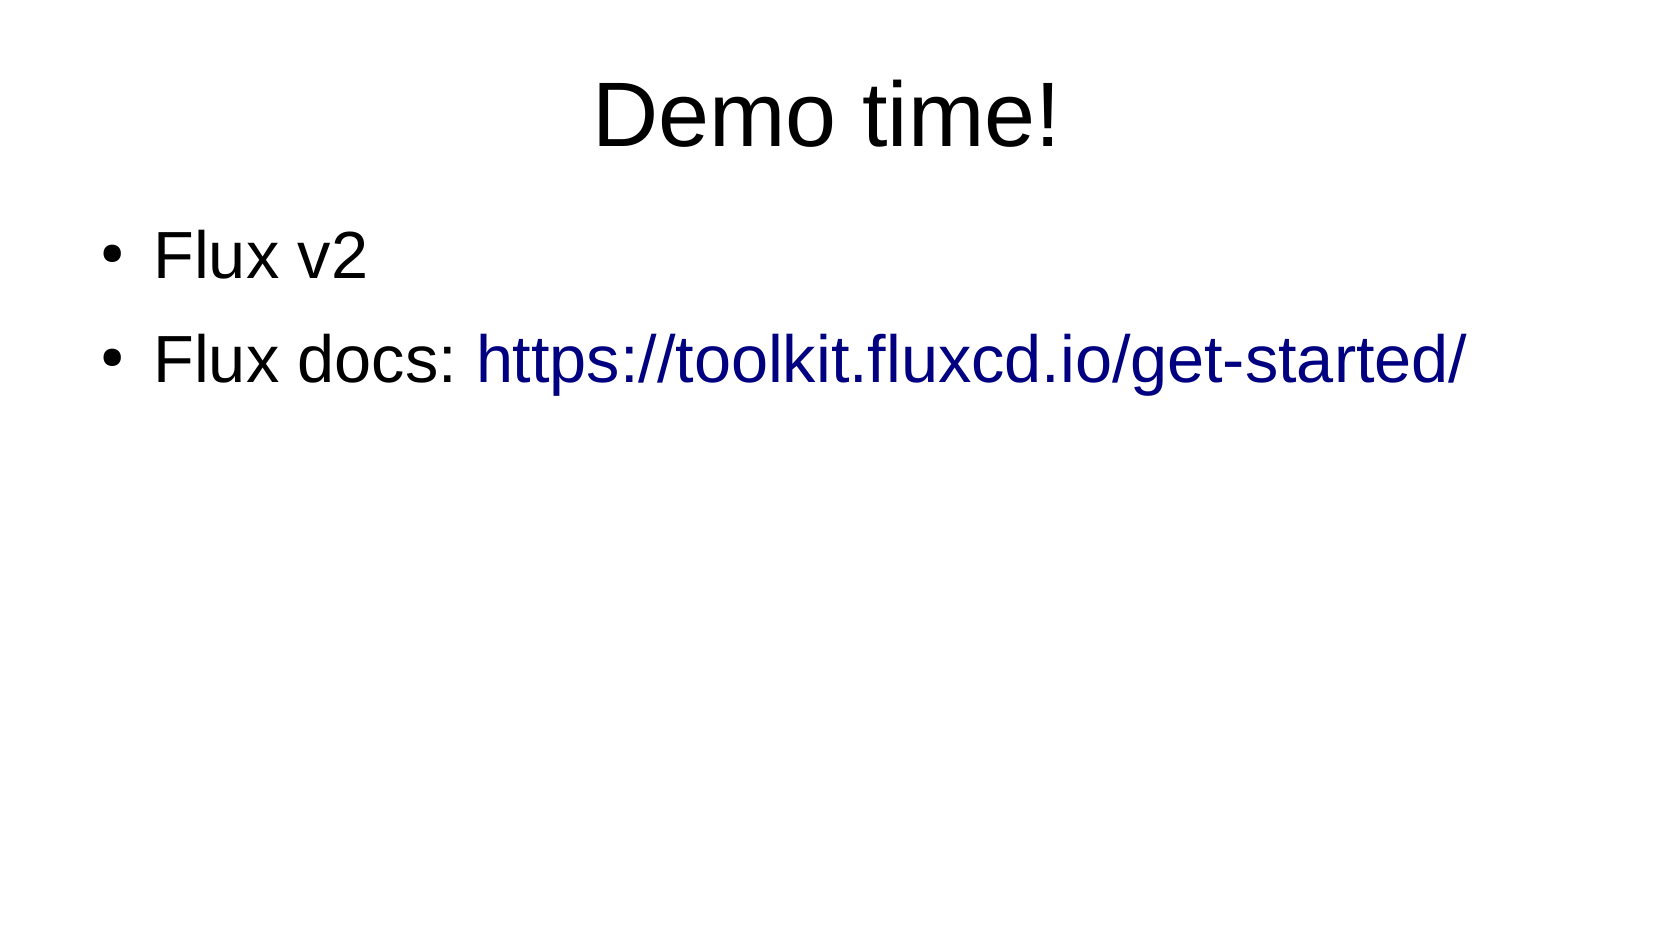

# Demo time!
Flux v2
Flux docs: https://toolkit.fluxcd.io/get-started/